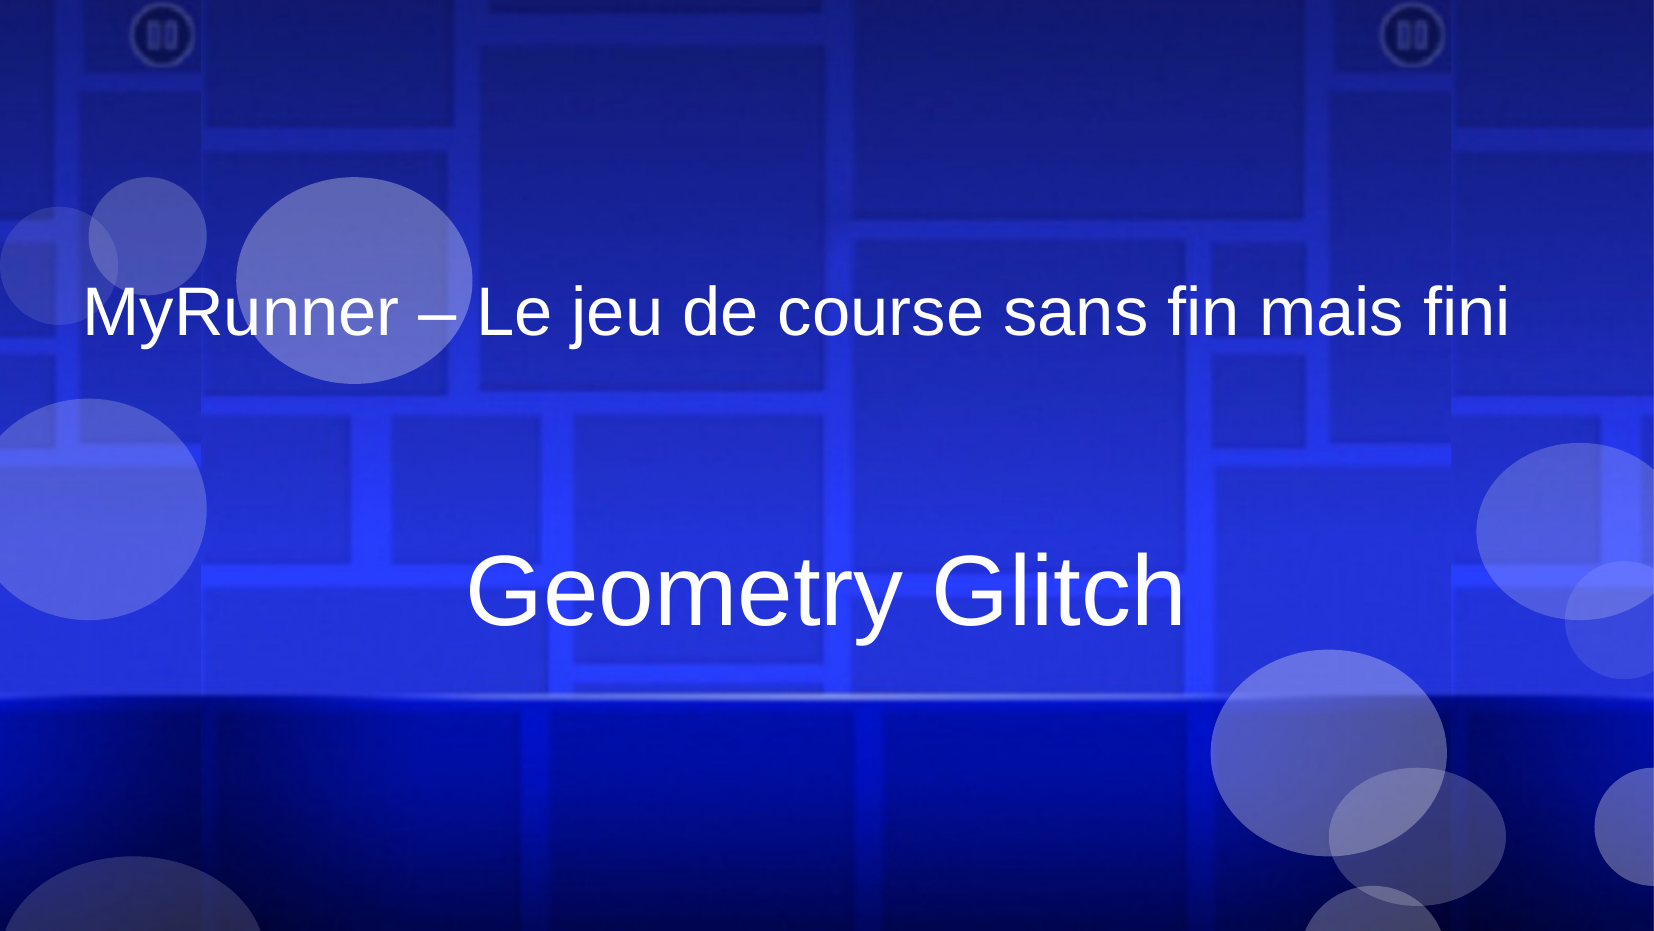

# MyRunner – Le jeu de course sans fin mais fini
Geometry Glitch